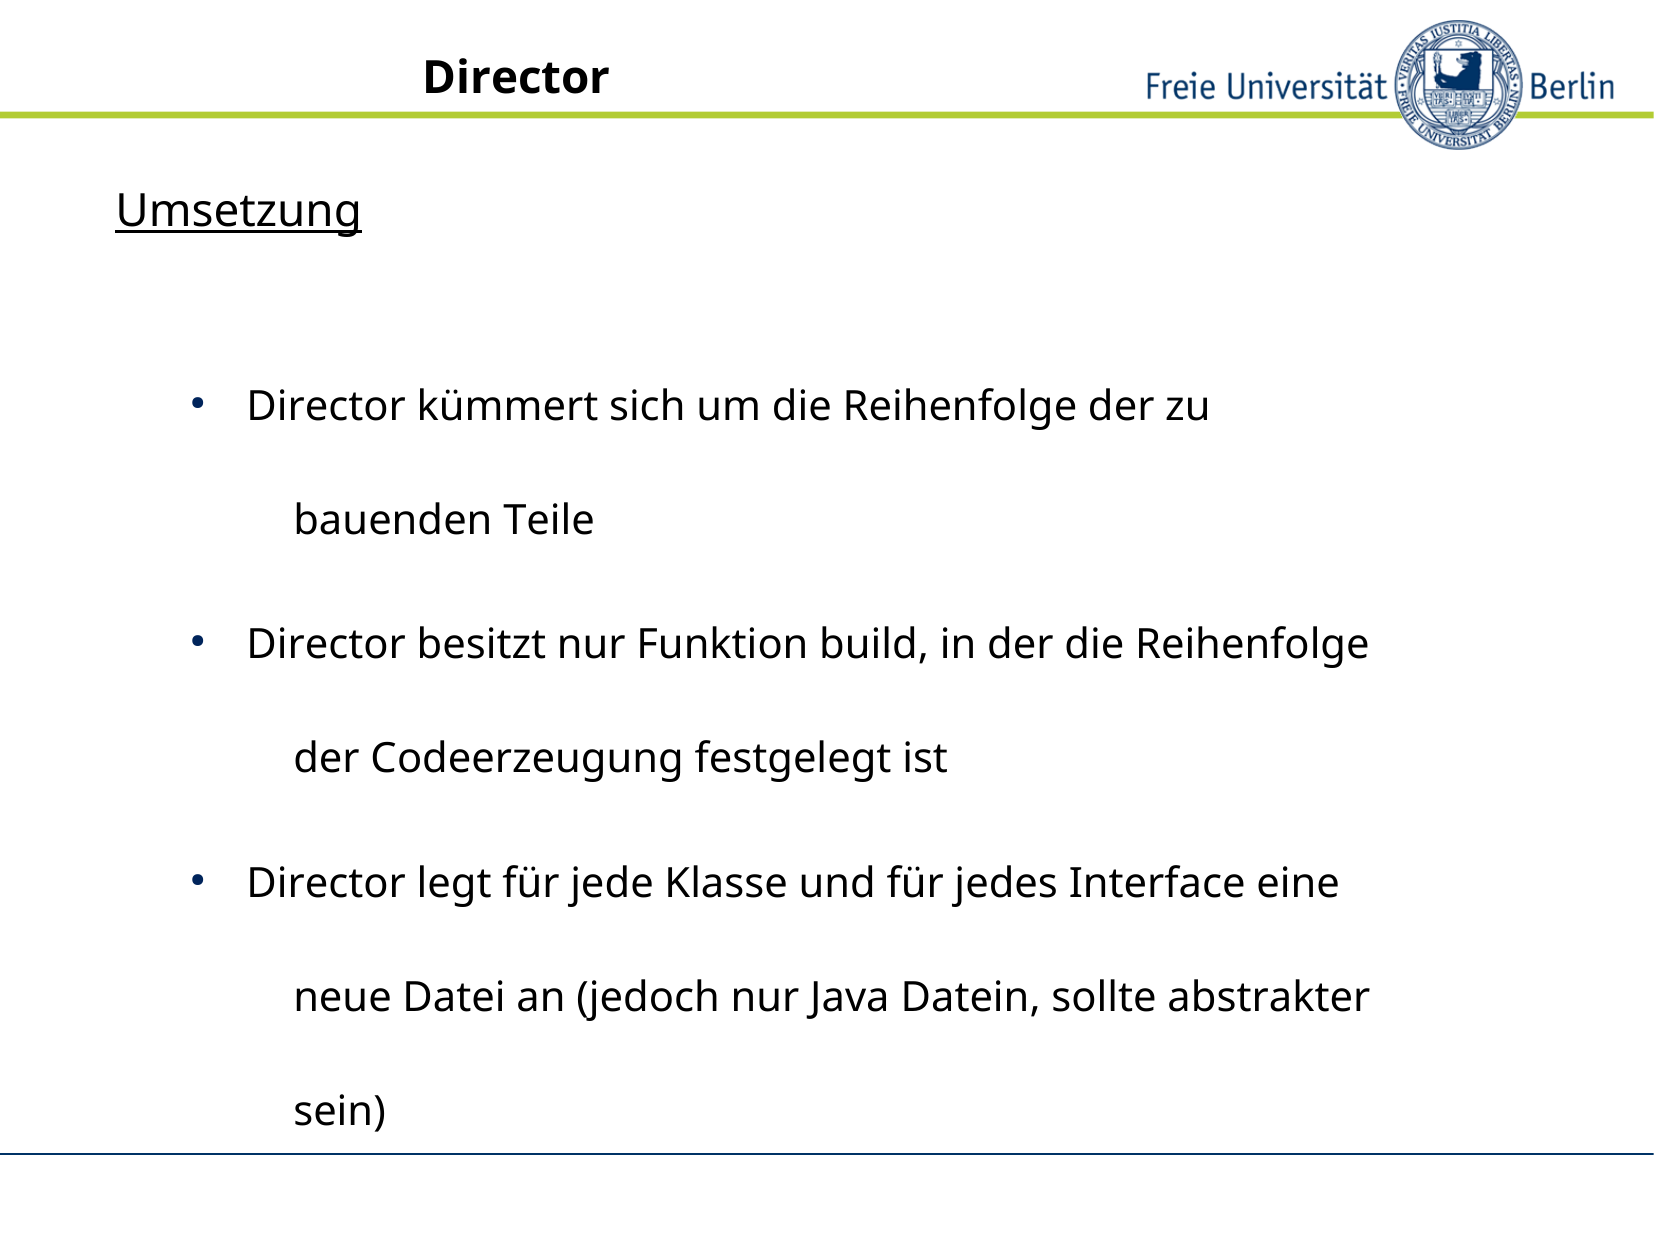

# Director
Umsetzung
Director kümmert sich um die Reihenfolge der zu bauenden Teile
Director besitzt nur Funktion build, in der die Reihenfolge der Codeerzeugung festgelegt ist
Director legt für jede Klasse und für jedes Interface eine neue Datei an (jedoch nur Java Datein, sollte abstrakter sein)